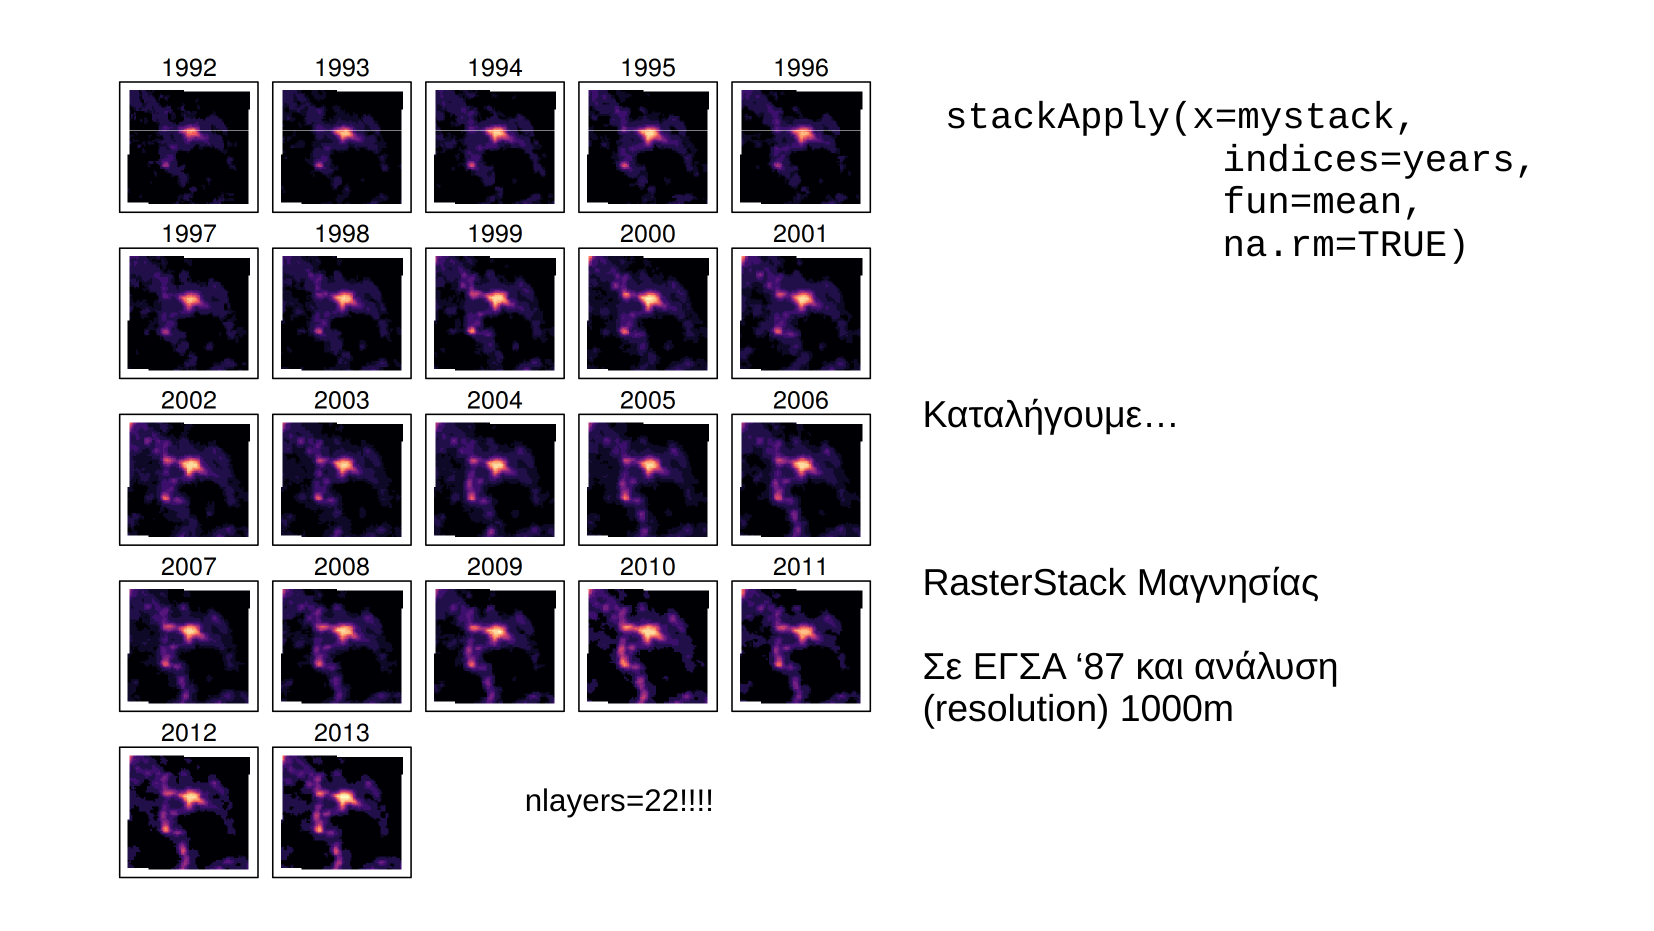

stackApply(x=mystack,
				indices=years,
				fun=mean,
				na.rm=TRUE)
Καταλήγουμε…
RasterStack Μαγνησίας
Σε ΕΓΣΑ ‘87 και ανάλυση
(resolution) 1000m
nlayers=22!!!!